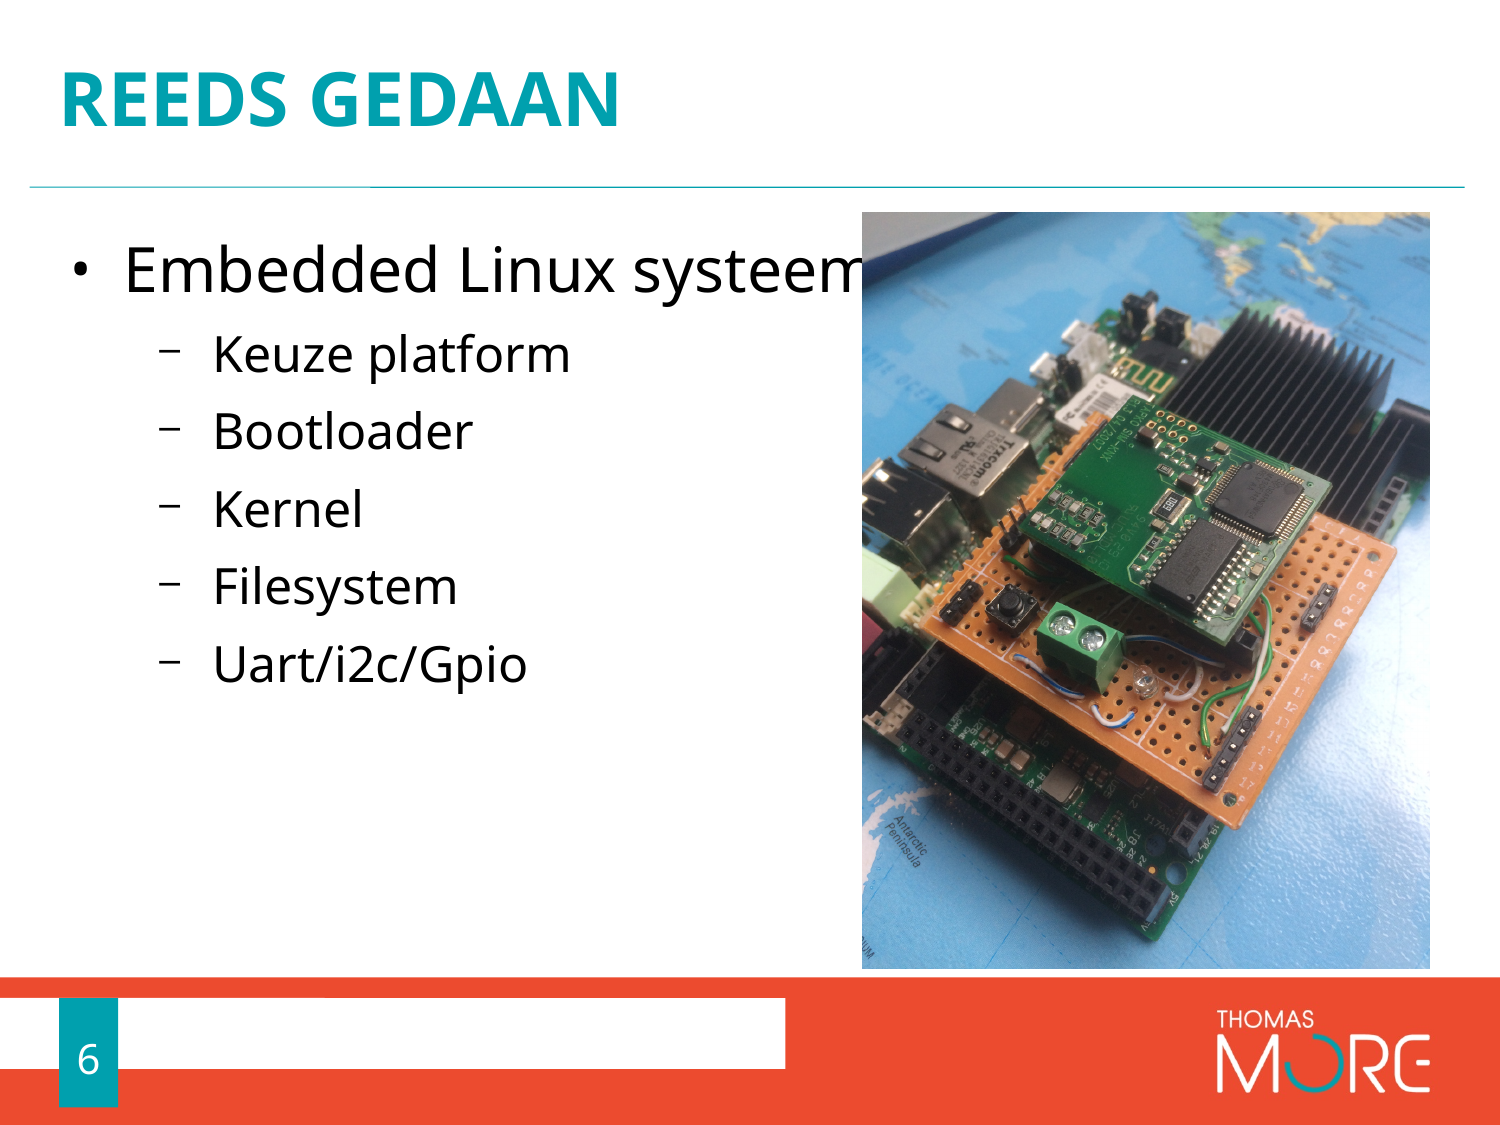

Reeds gedaan
# Embedded Linux systeem
Keuze platform
Bootloader
Kernel
Filesystem
Uart/i2c/Gpio